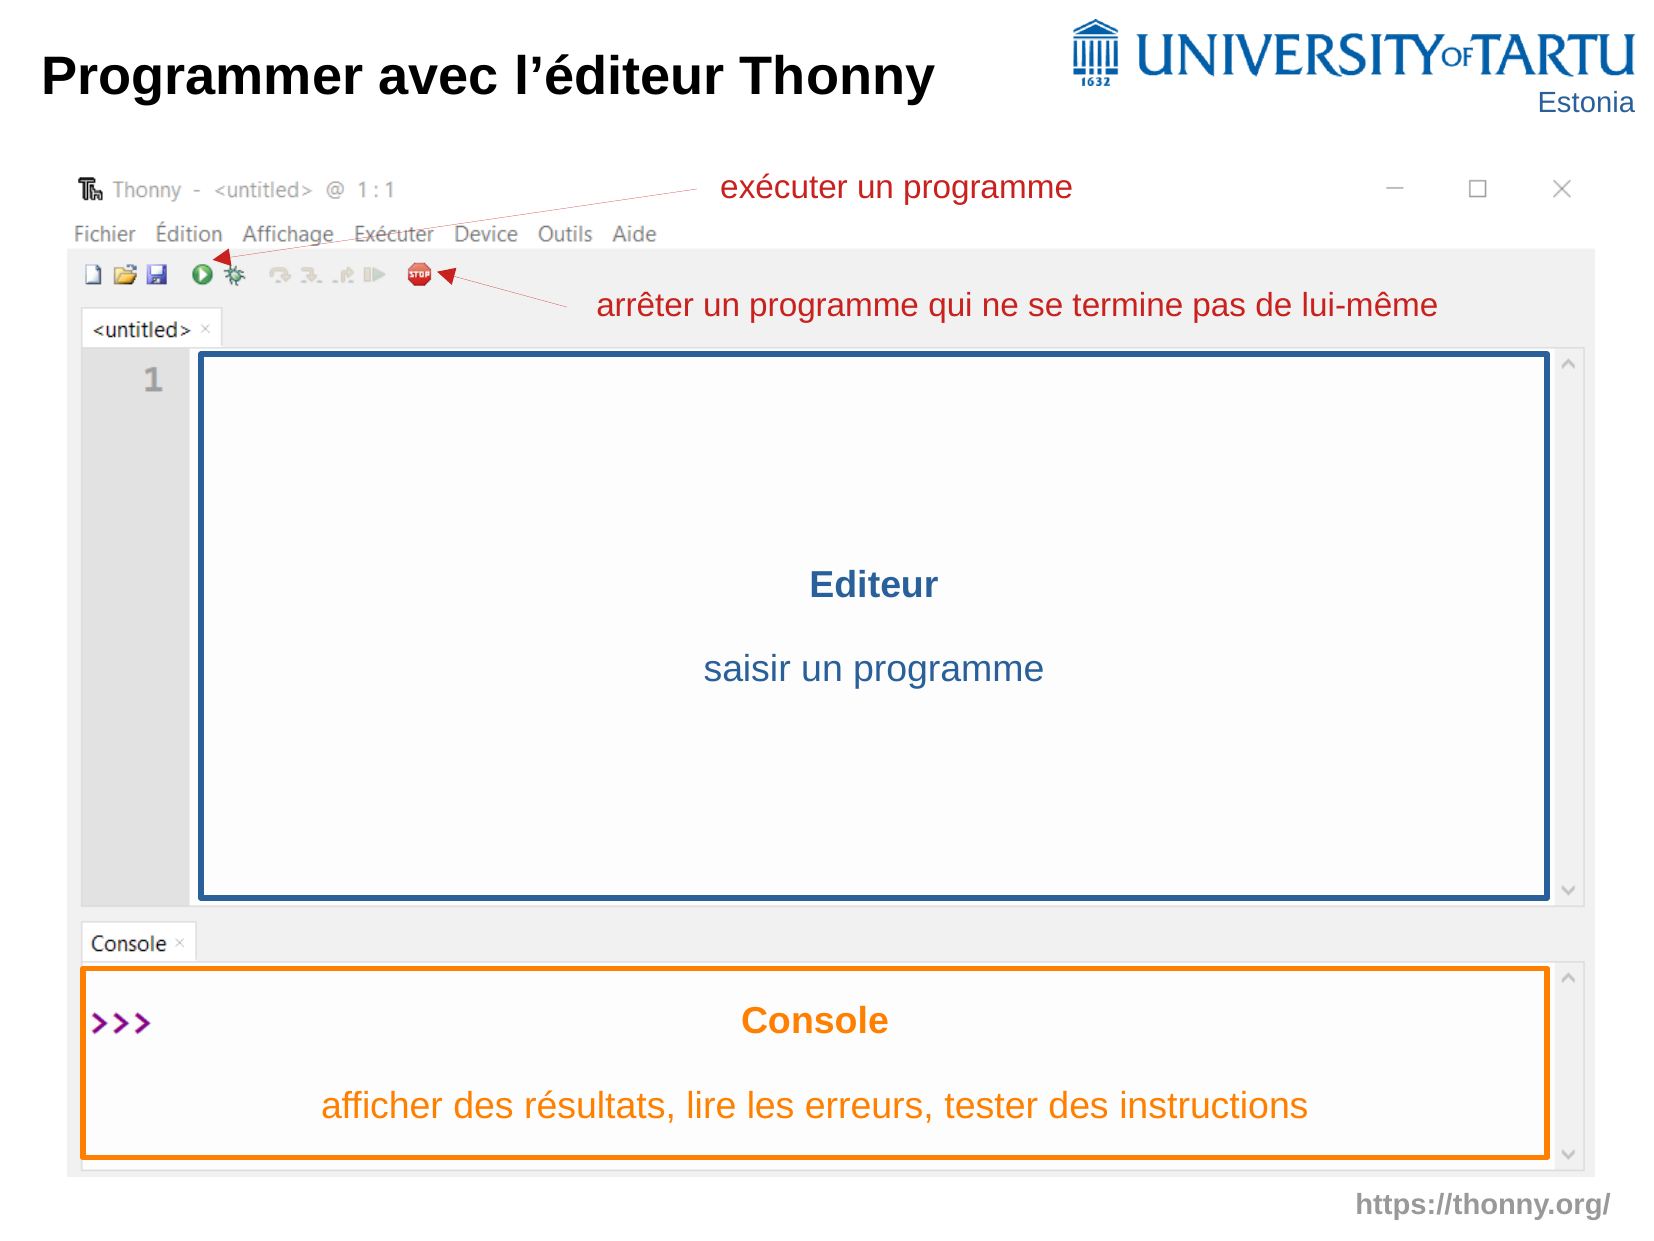

Programmer avec l’éditeur Thonny
Estonia
exécuter un programme
arrêter un programme qui ne se termine pas de lui-même
Editeur
saisir un programme
Console
afficher des résultats, lire les erreurs, tester des instructions
https://thonny.org/